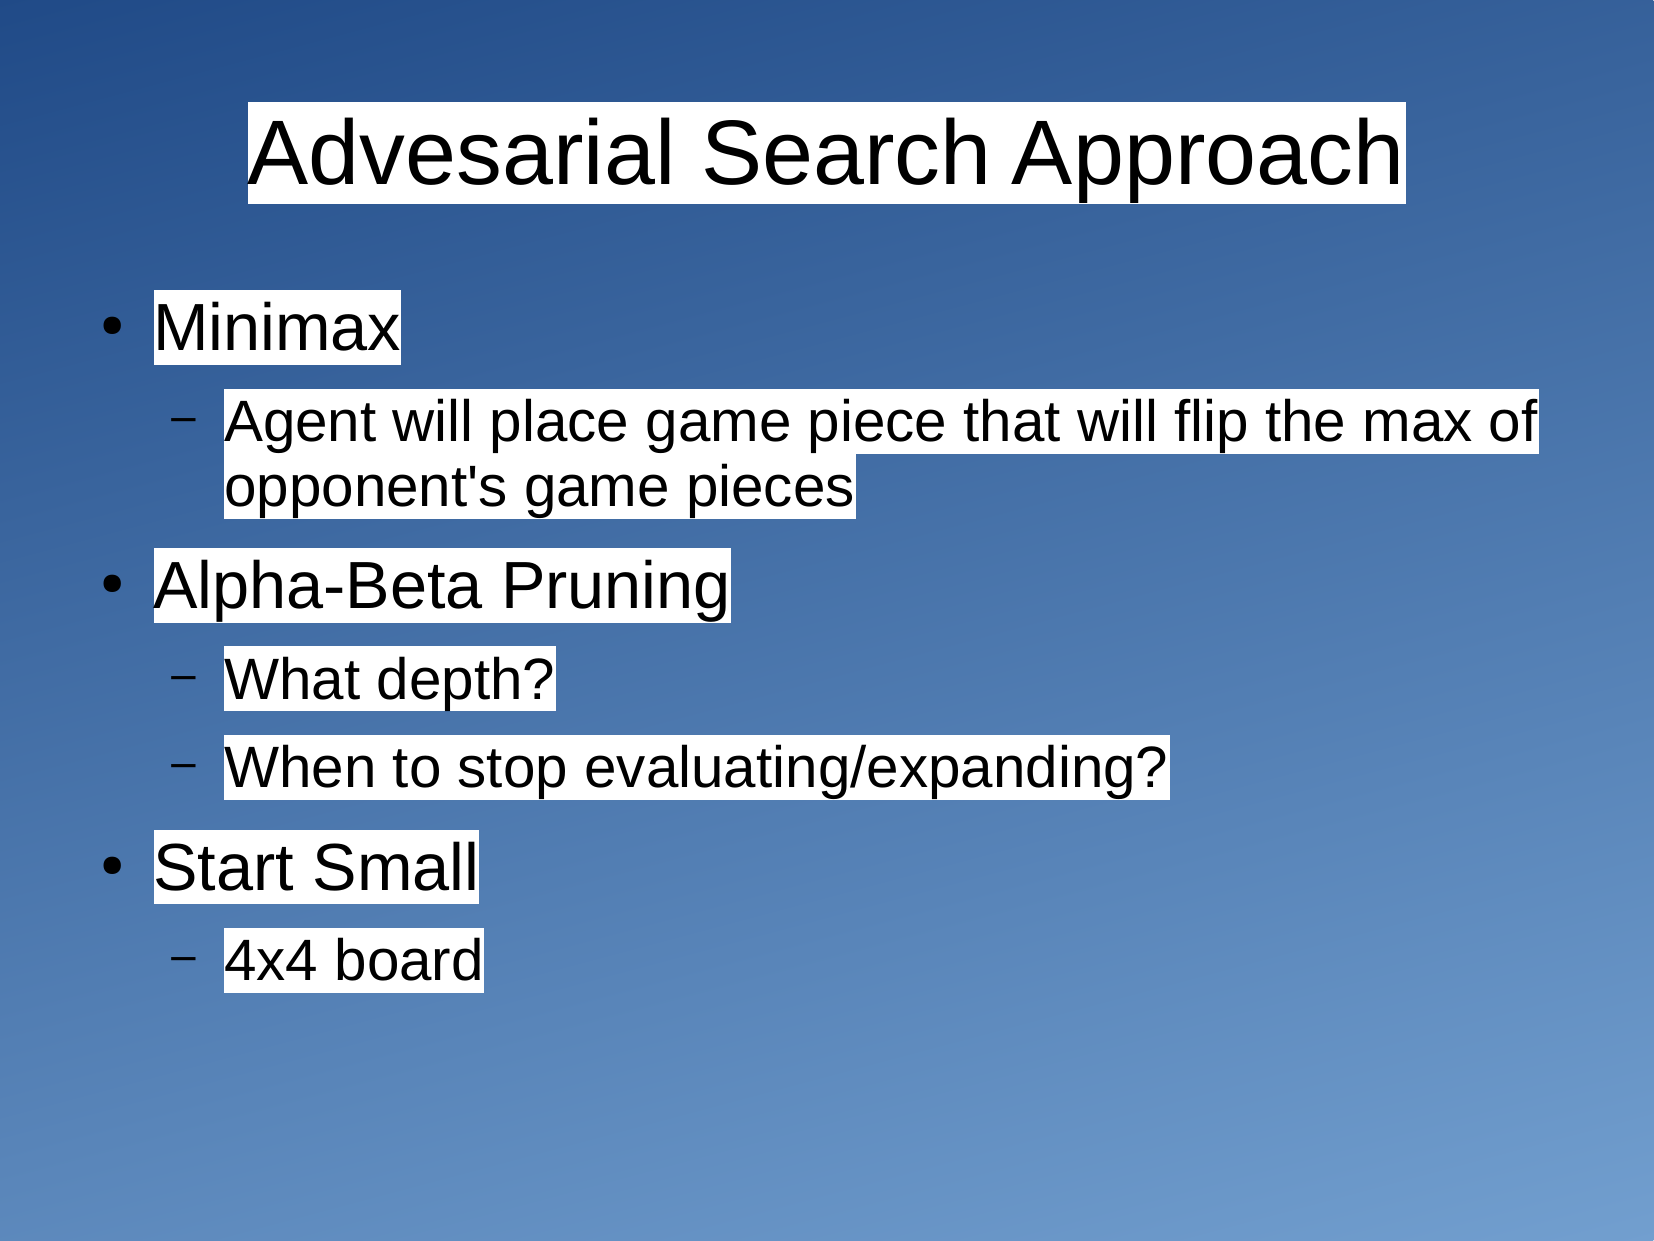

# Advesarial Search Approach
Minimax
Agent will place game piece that will flip the max of opponent's game pieces
Alpha-Beta Pruning
What depth?
When to stop evaluating/expanding?
Start Small
4x4 board